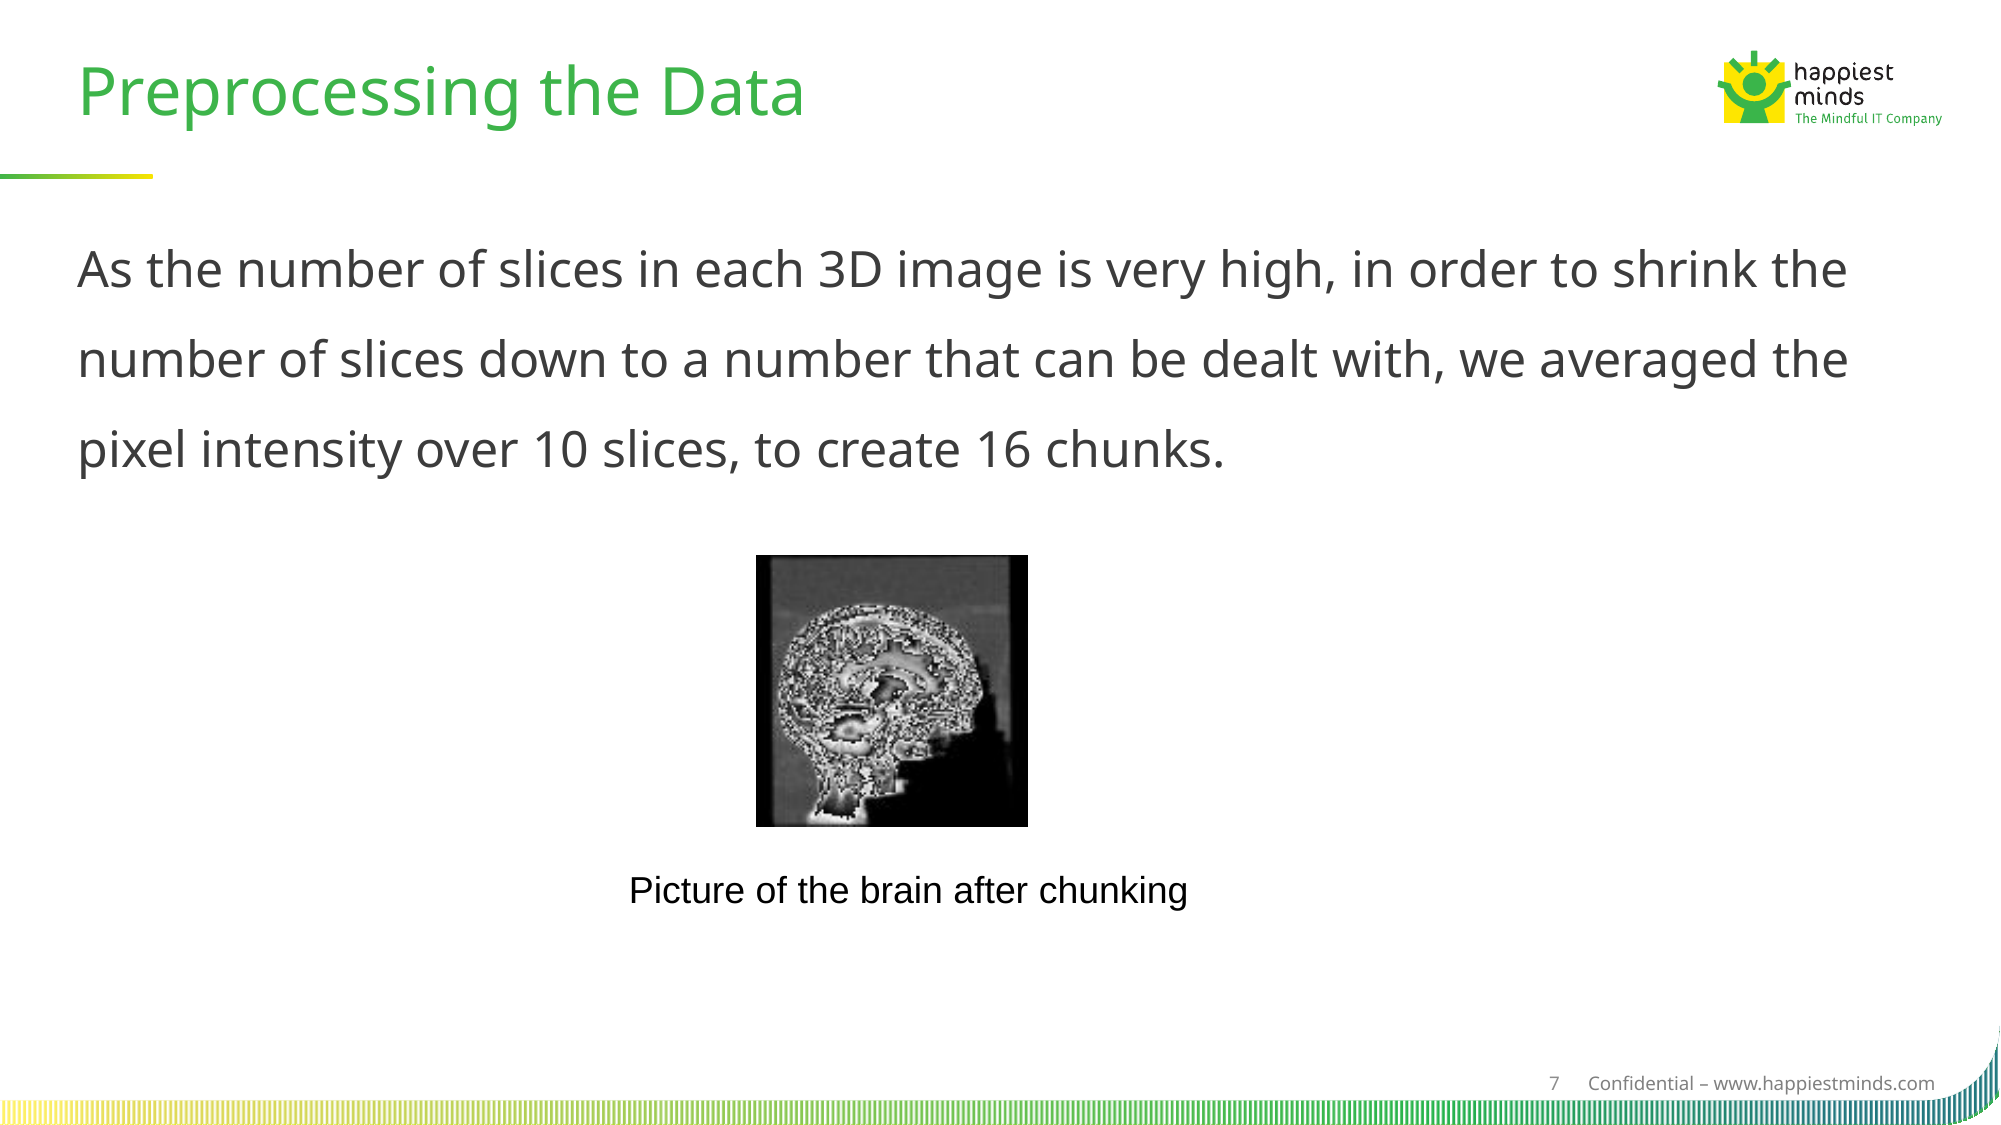

# Preprocessing the Data
As the number of slices in each 3D image is very high, in order to shrink the number of slices down to a number that can be dealt with, we averaged the pixel intensity over 10 slices, to create 16 chunks.
Picture of the brain after chunking